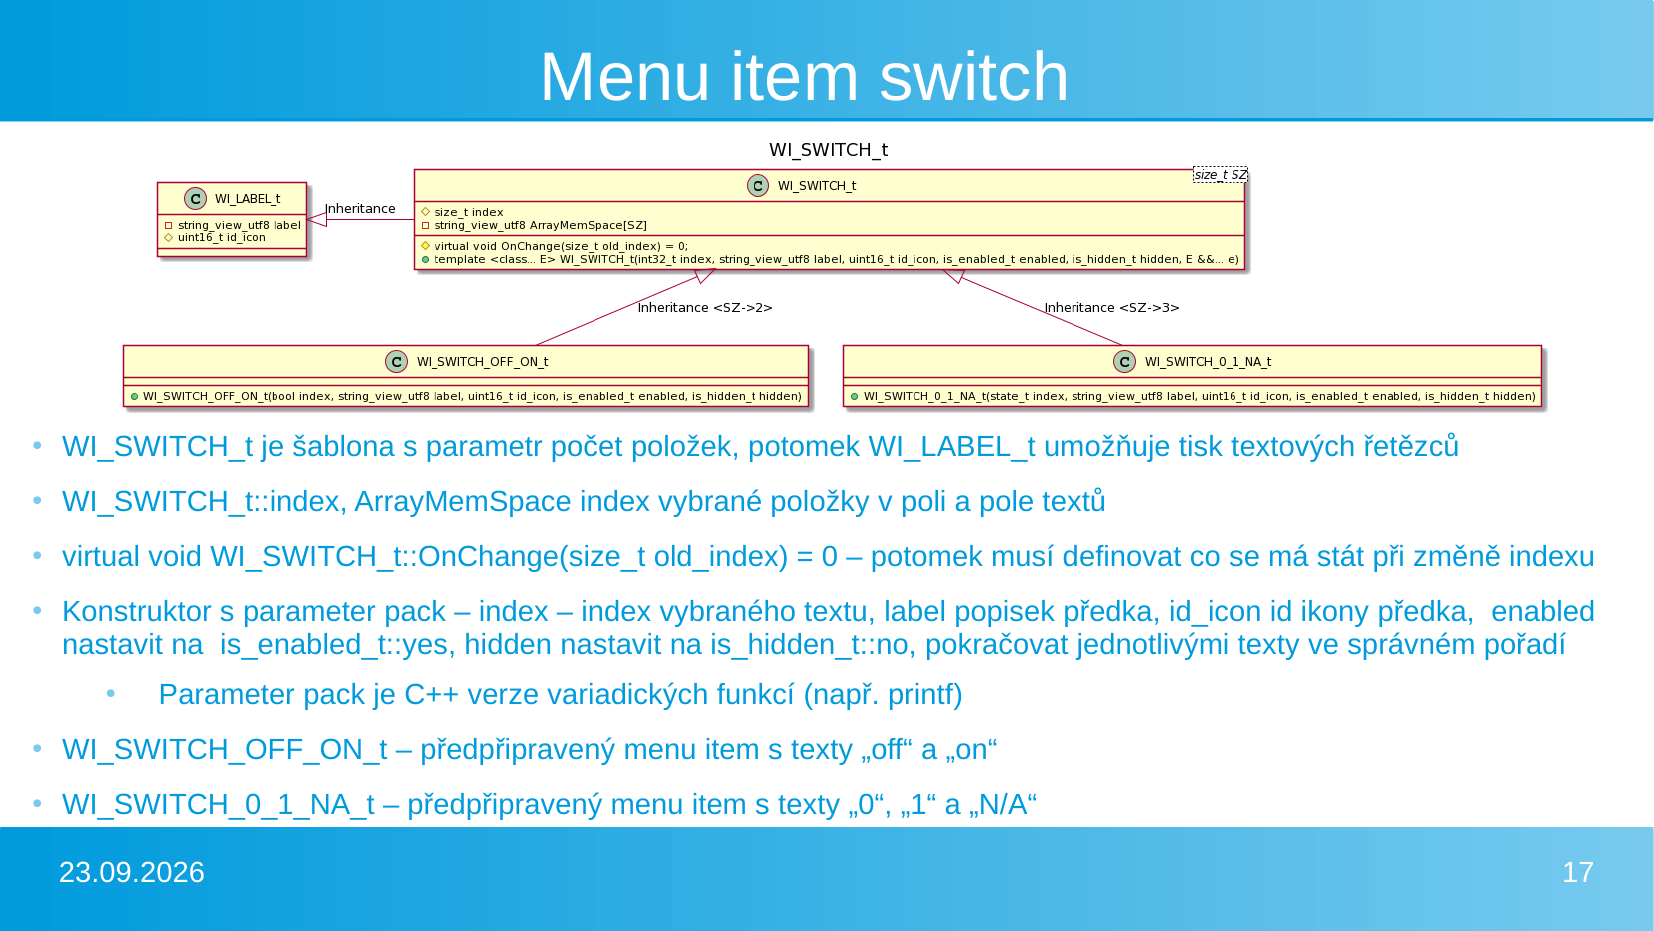

# Menu item switch
WI_SWITCH_t je šablona s parametr počet položek, potomek WI_LABEL_t umožňuje tisk textových řetězců
WI_SWITCH_t::index, ArrayMemSpace index vybrané položky v poli a pole textů
virtual void WI_SWITCH_t::OnChange(size_t old_index) = 0 – potomek musí definovat co se má stát při změně indexu
Konstruktor s parameter pack – index – index vybraného textu, label popisek předka, id_icon id ikony předka, enabled nastavit na is_enabled_t::yes, hidden nastavit na is_hidden_t::no, pokračovat jednotlivými texty ve správném pořadí
Parameter pack je C++ verze variadických funkcí (např. printf)
WI_SWITCH_OFF_ON_t – předpřipravený menu item s texty „off“ a „on“
WI_SWITCH_0_1_NA_t – předpřipravený menu item s texty „0“, „1“ a „N/A“
17